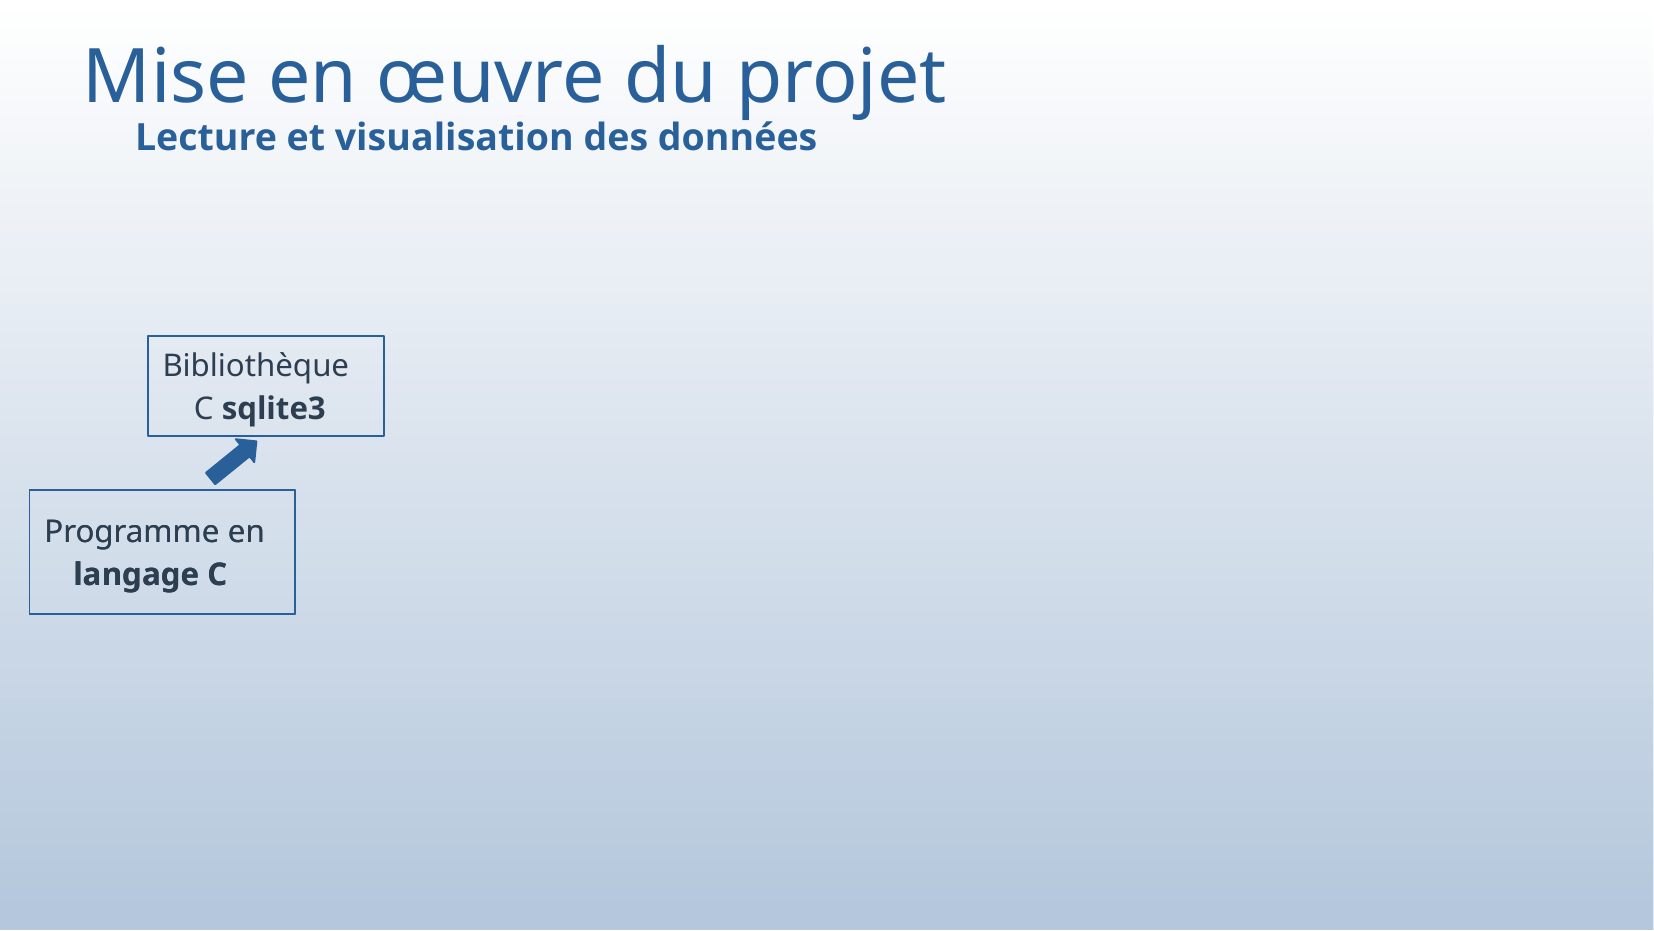

# Mise en œuvre du projet
Lecture et visualisation des données
Bibliothèque
 C sqlite3
Programme en
langage C
Programme en
langage C